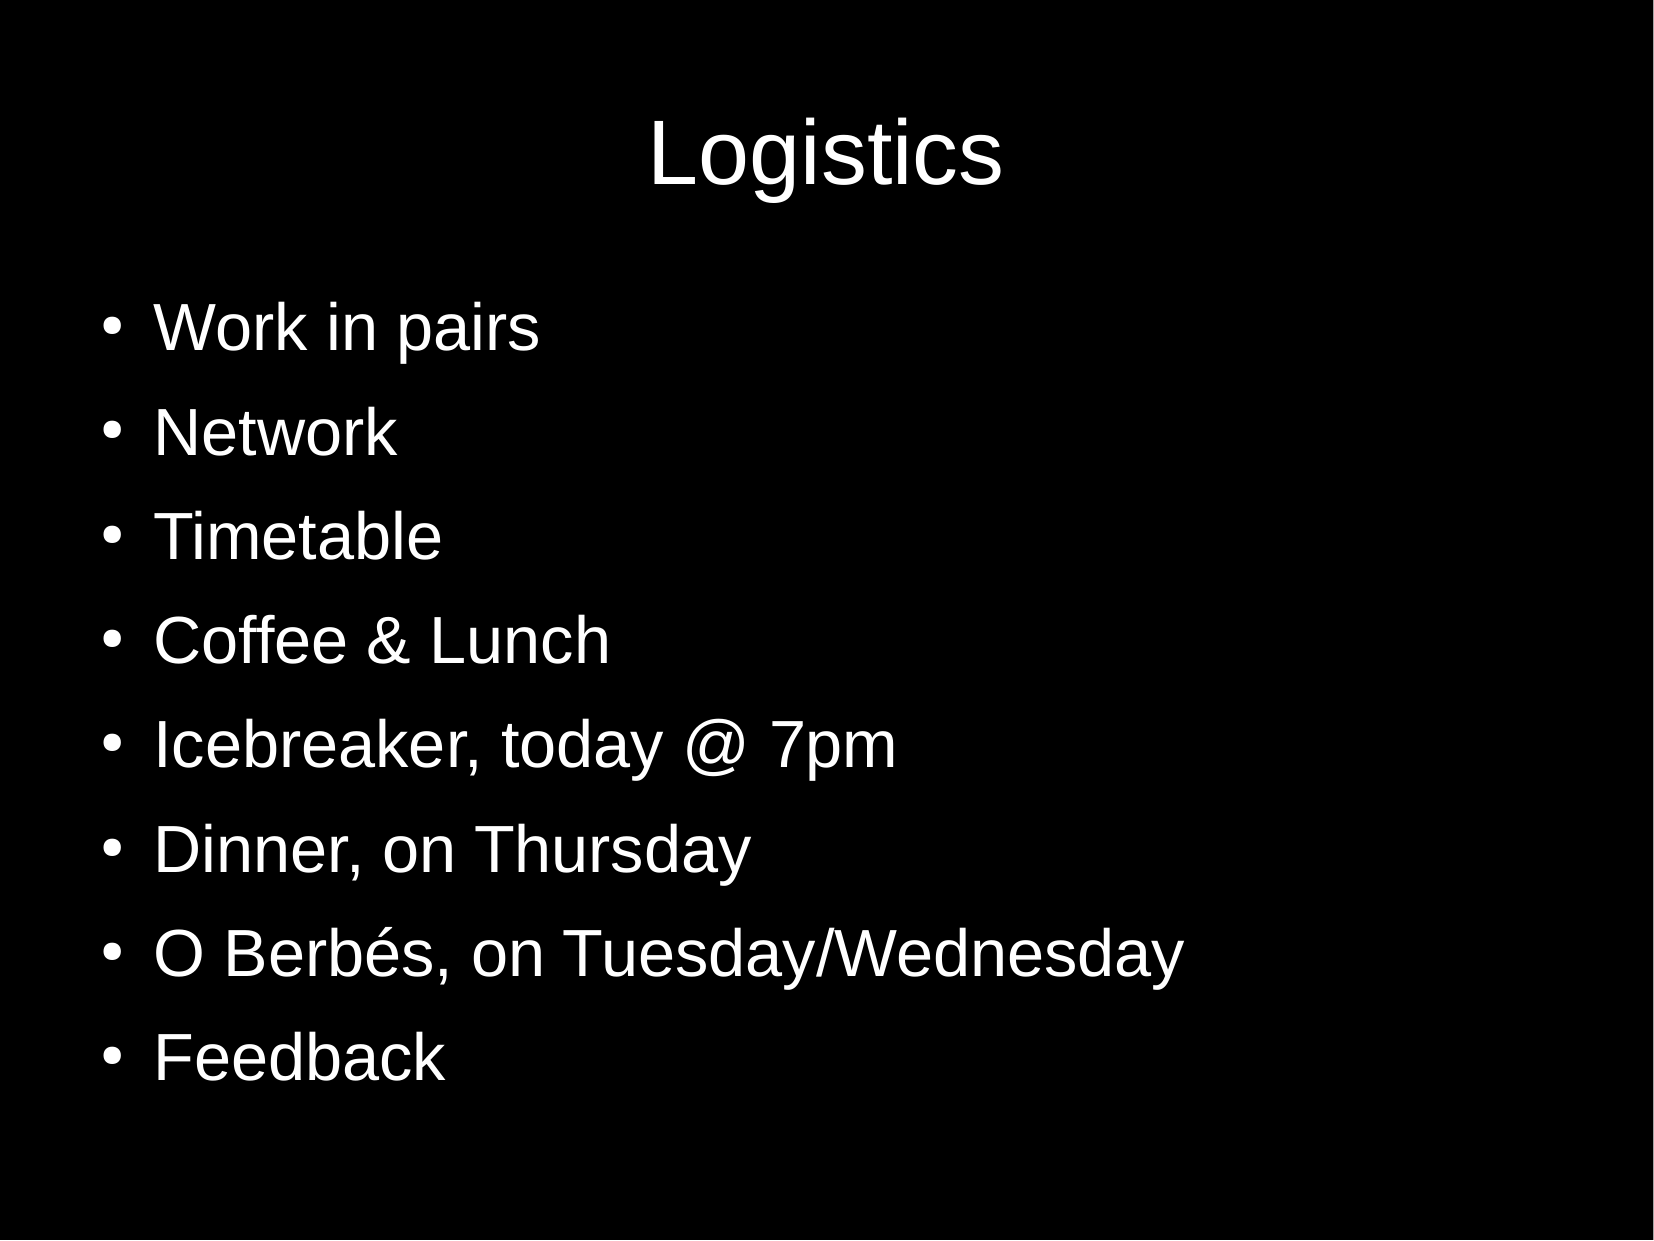

# Logistics
Work in pairs
Network
Timetable
Coffee & Lunch
Icebreaker, today @ 7pm
Dinner, on Thursday
O Berbés, on Tuesday/Wednesday
Feedback